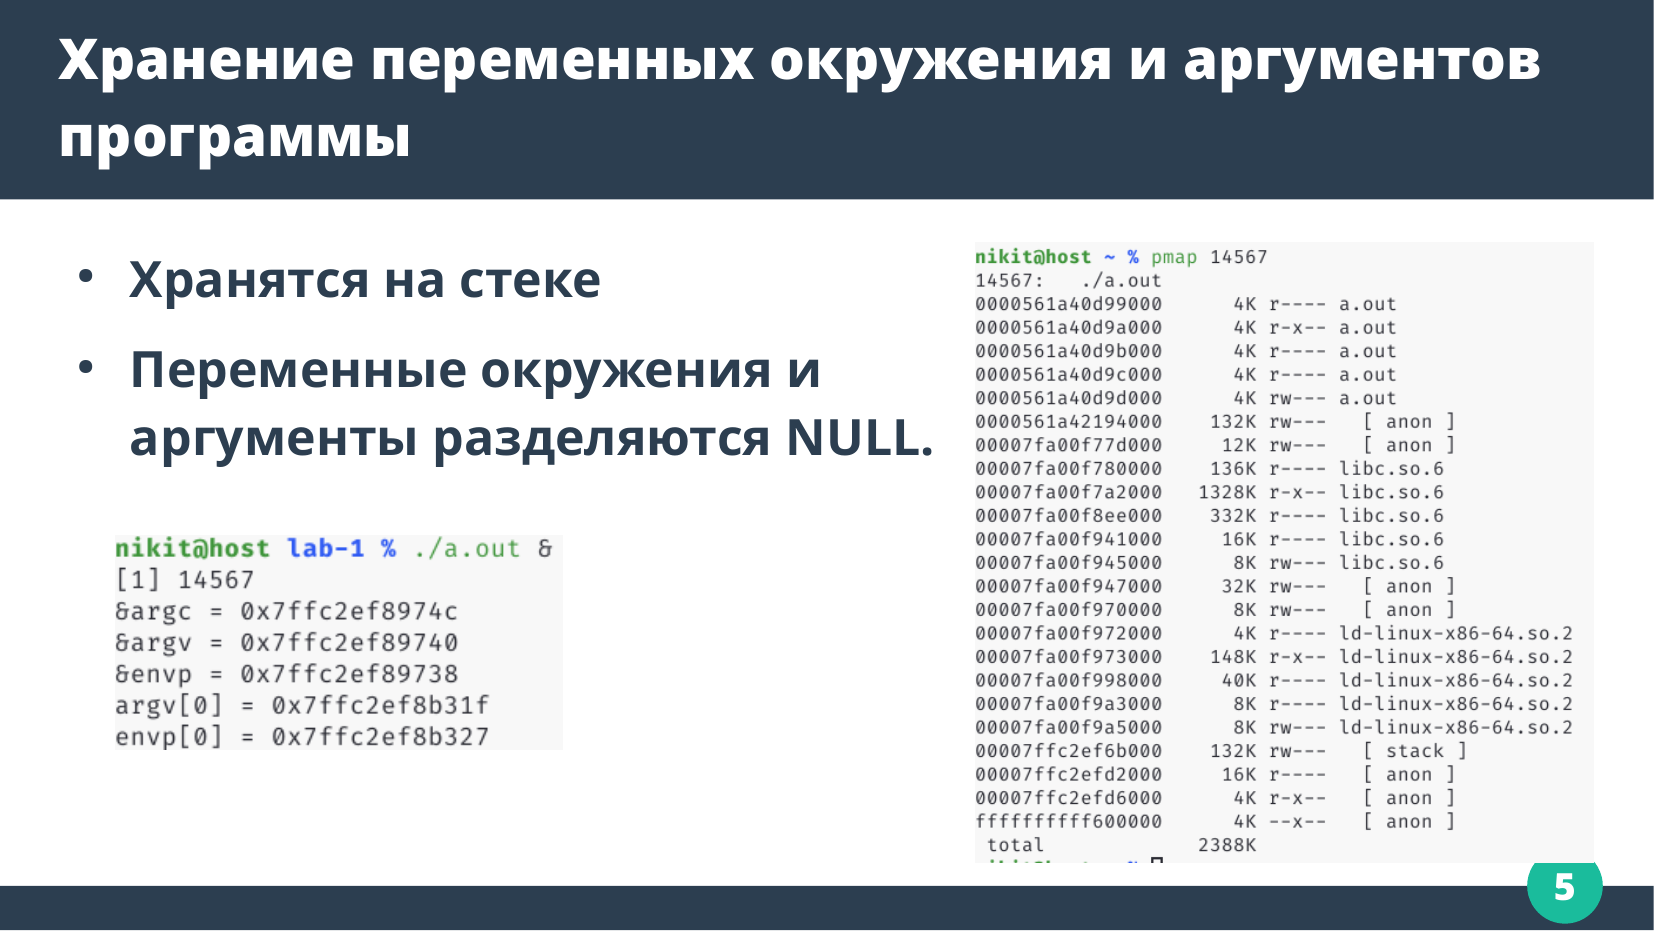

# Хранение переменных окружения и аргументов программы
Хранятся на стеке
Переменные окружения и аргументы разделяются NULL.